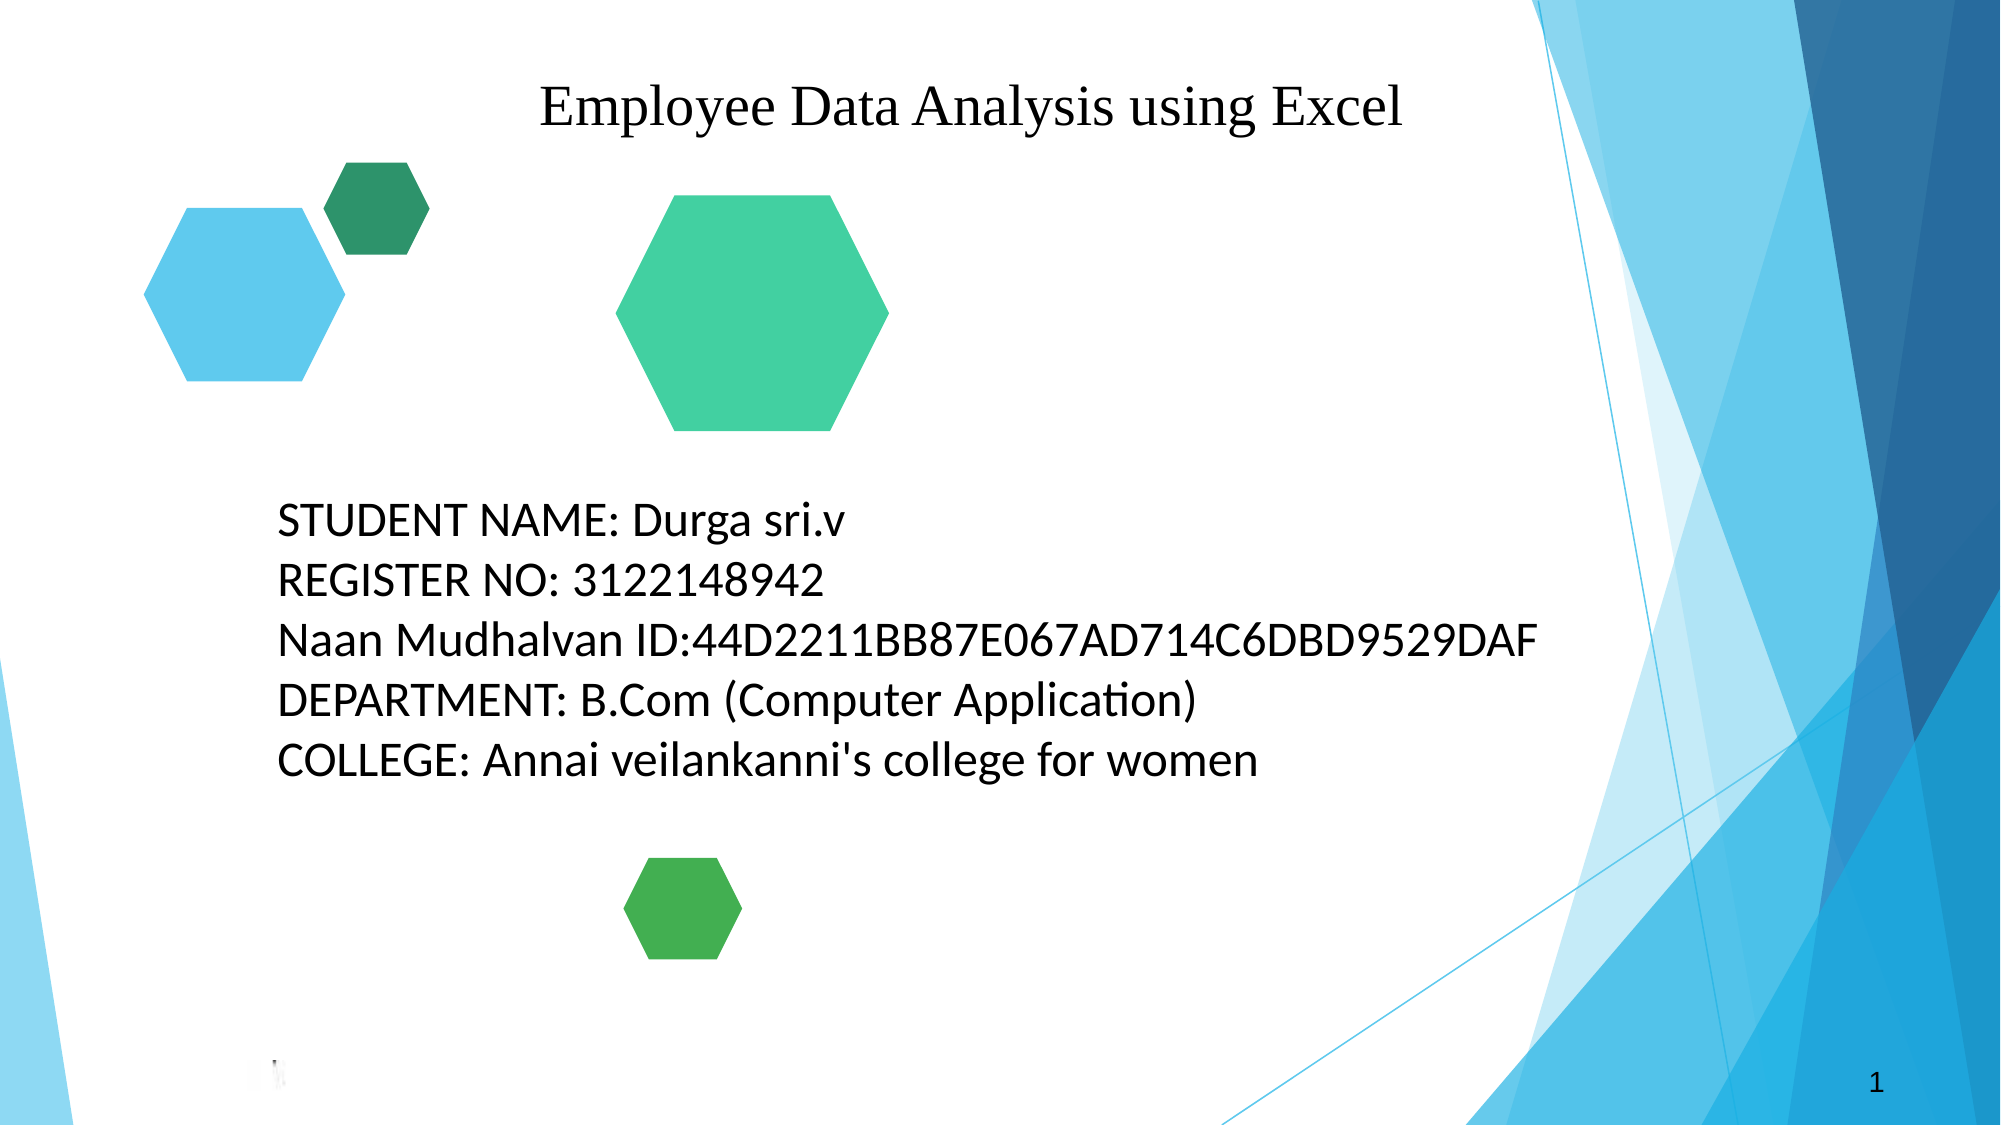

# Employee Data Analysis using Excel
STUDENT NAME: Durga sri.v
REGISTER NO: 3122148942
Naan Mudhalvan ID:44D2211BB87E067AD714C6DBD9529DAF
DEPARTMENT: B.Com (Computer Application)
COLLEGE: Annai veilankanni's college for women